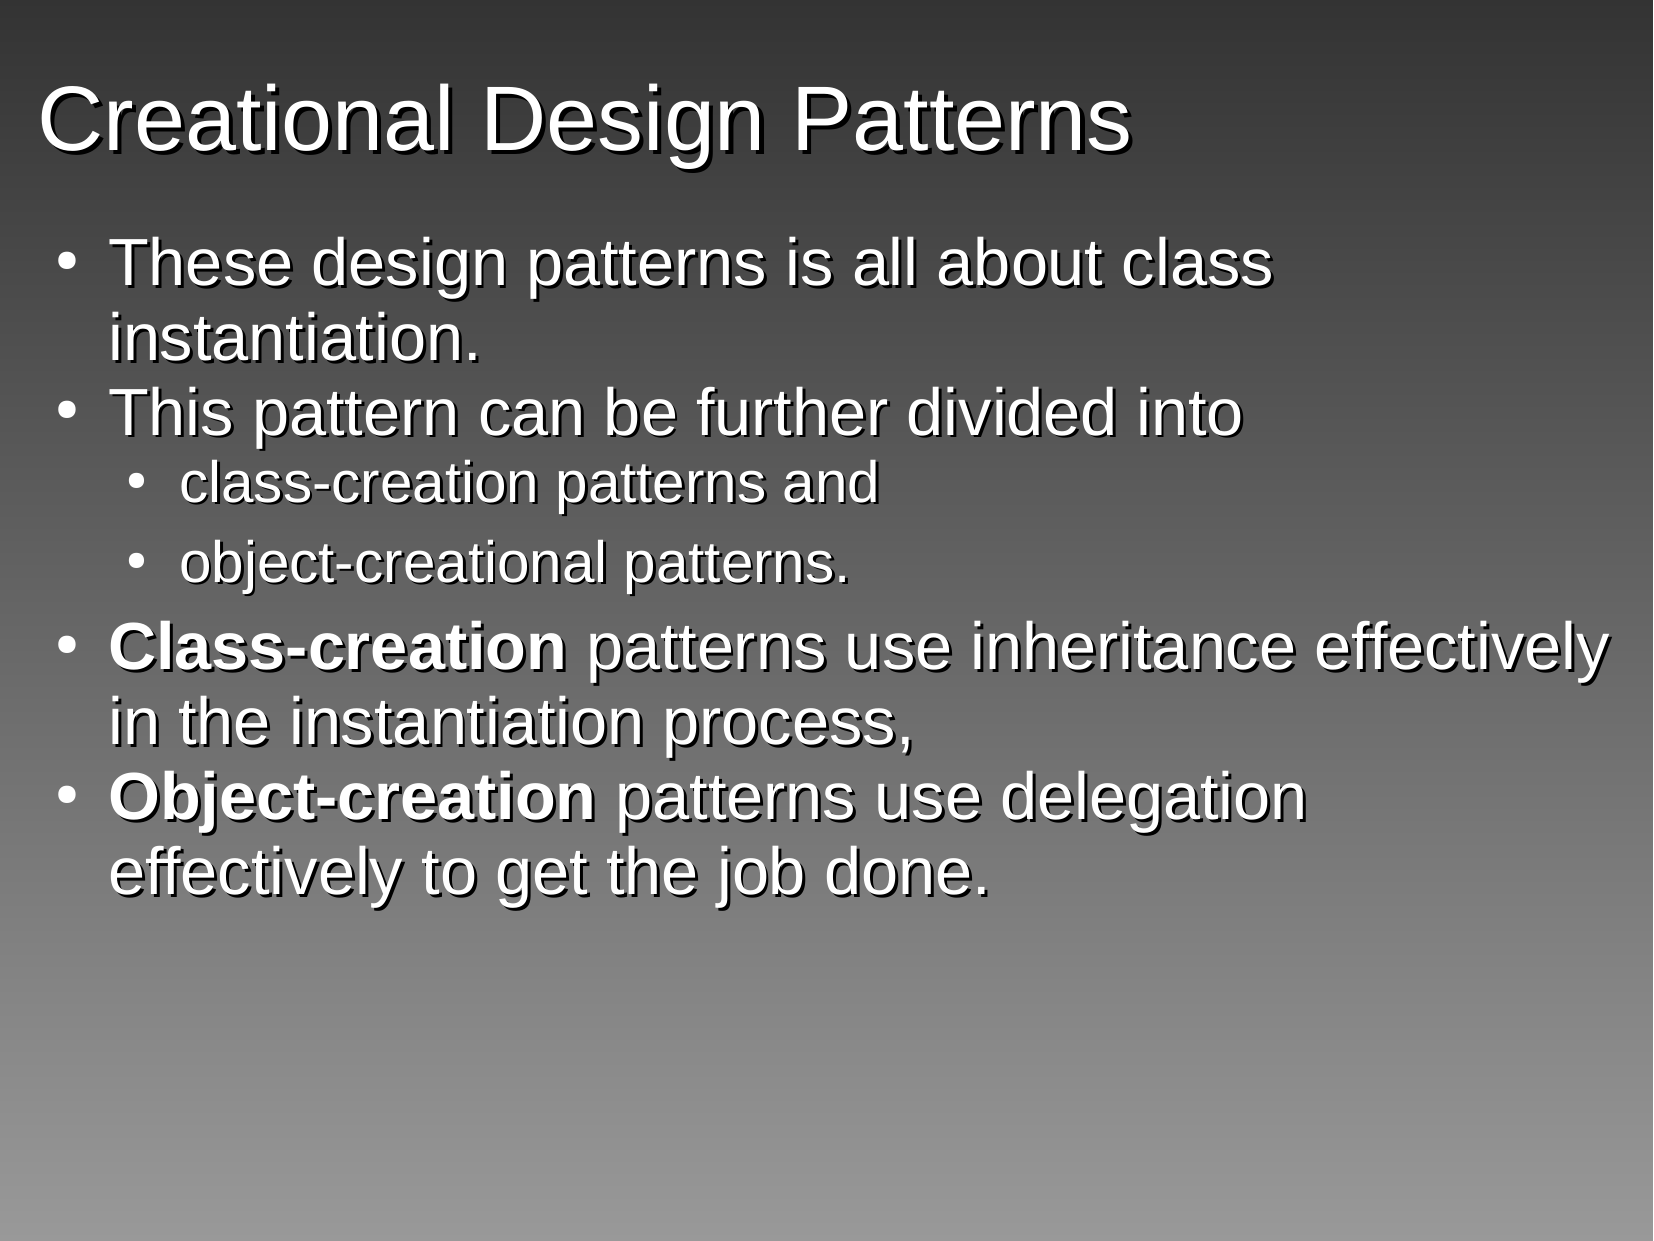

# Creational Design Patterns
These design patterns is all about class instantiation.
This pattern can be further divided into
class-creation patterns and
object-creational patterns.
Class-creation patterns use inheritance effectively in the instantiation process,
Object-creation patterns use delegation effectively to get the job done.